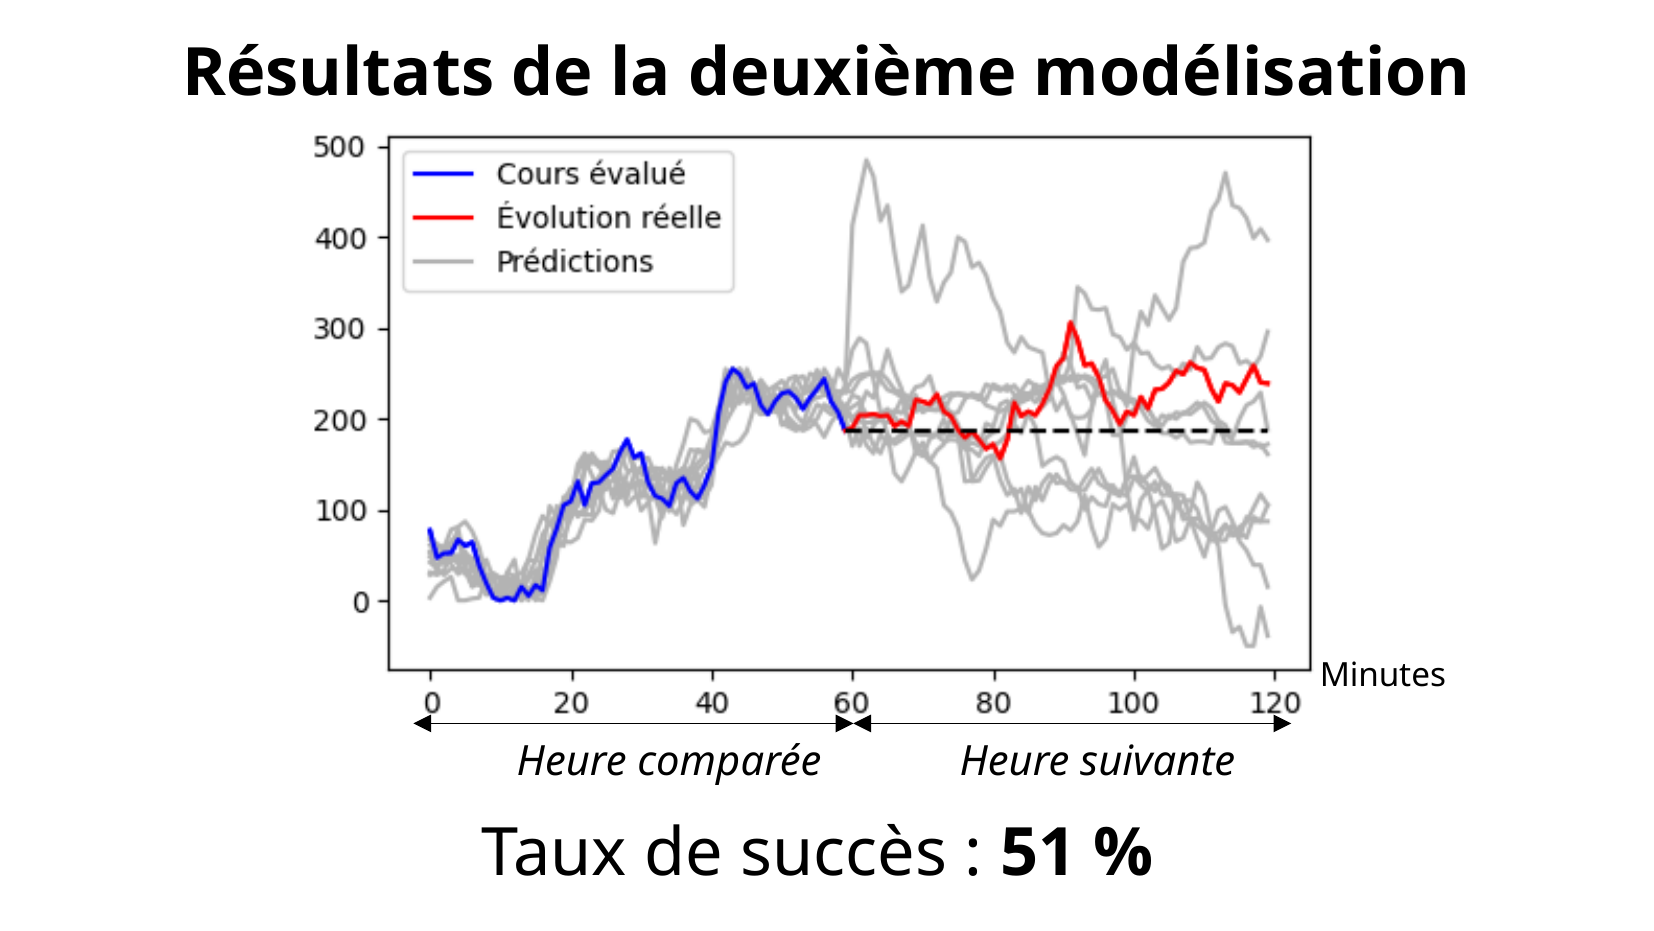

# Résultats de la deuxième modélisation
Minutes
Heure comparée
Heure suivante
Taux de succès : 51 %